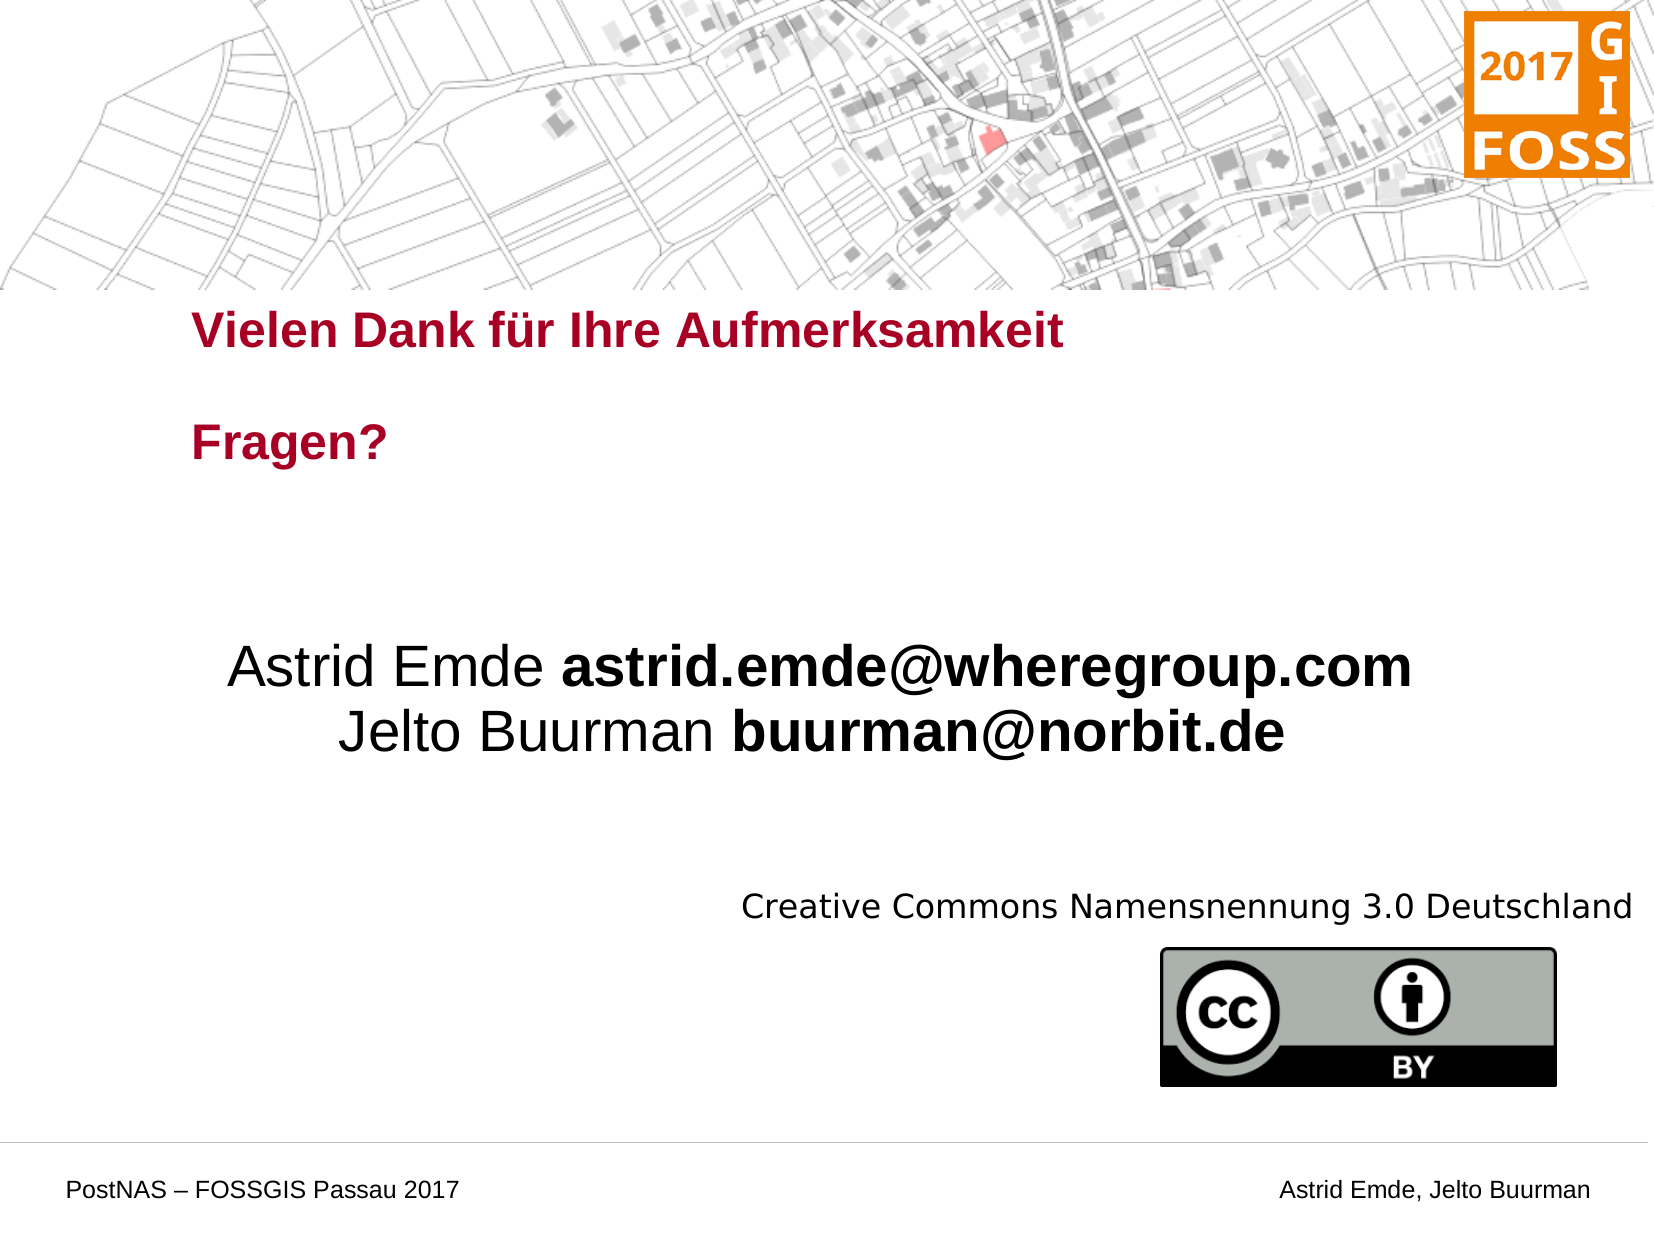

Vielen Dank für Ihre Aufmerksamkeit
Fragen?
Astrid Emde astrid.emde@wheregroup.com
Jelto Buurman buurman@norbit.de
Creative Commons Namensnennung 3.0 Deutschland